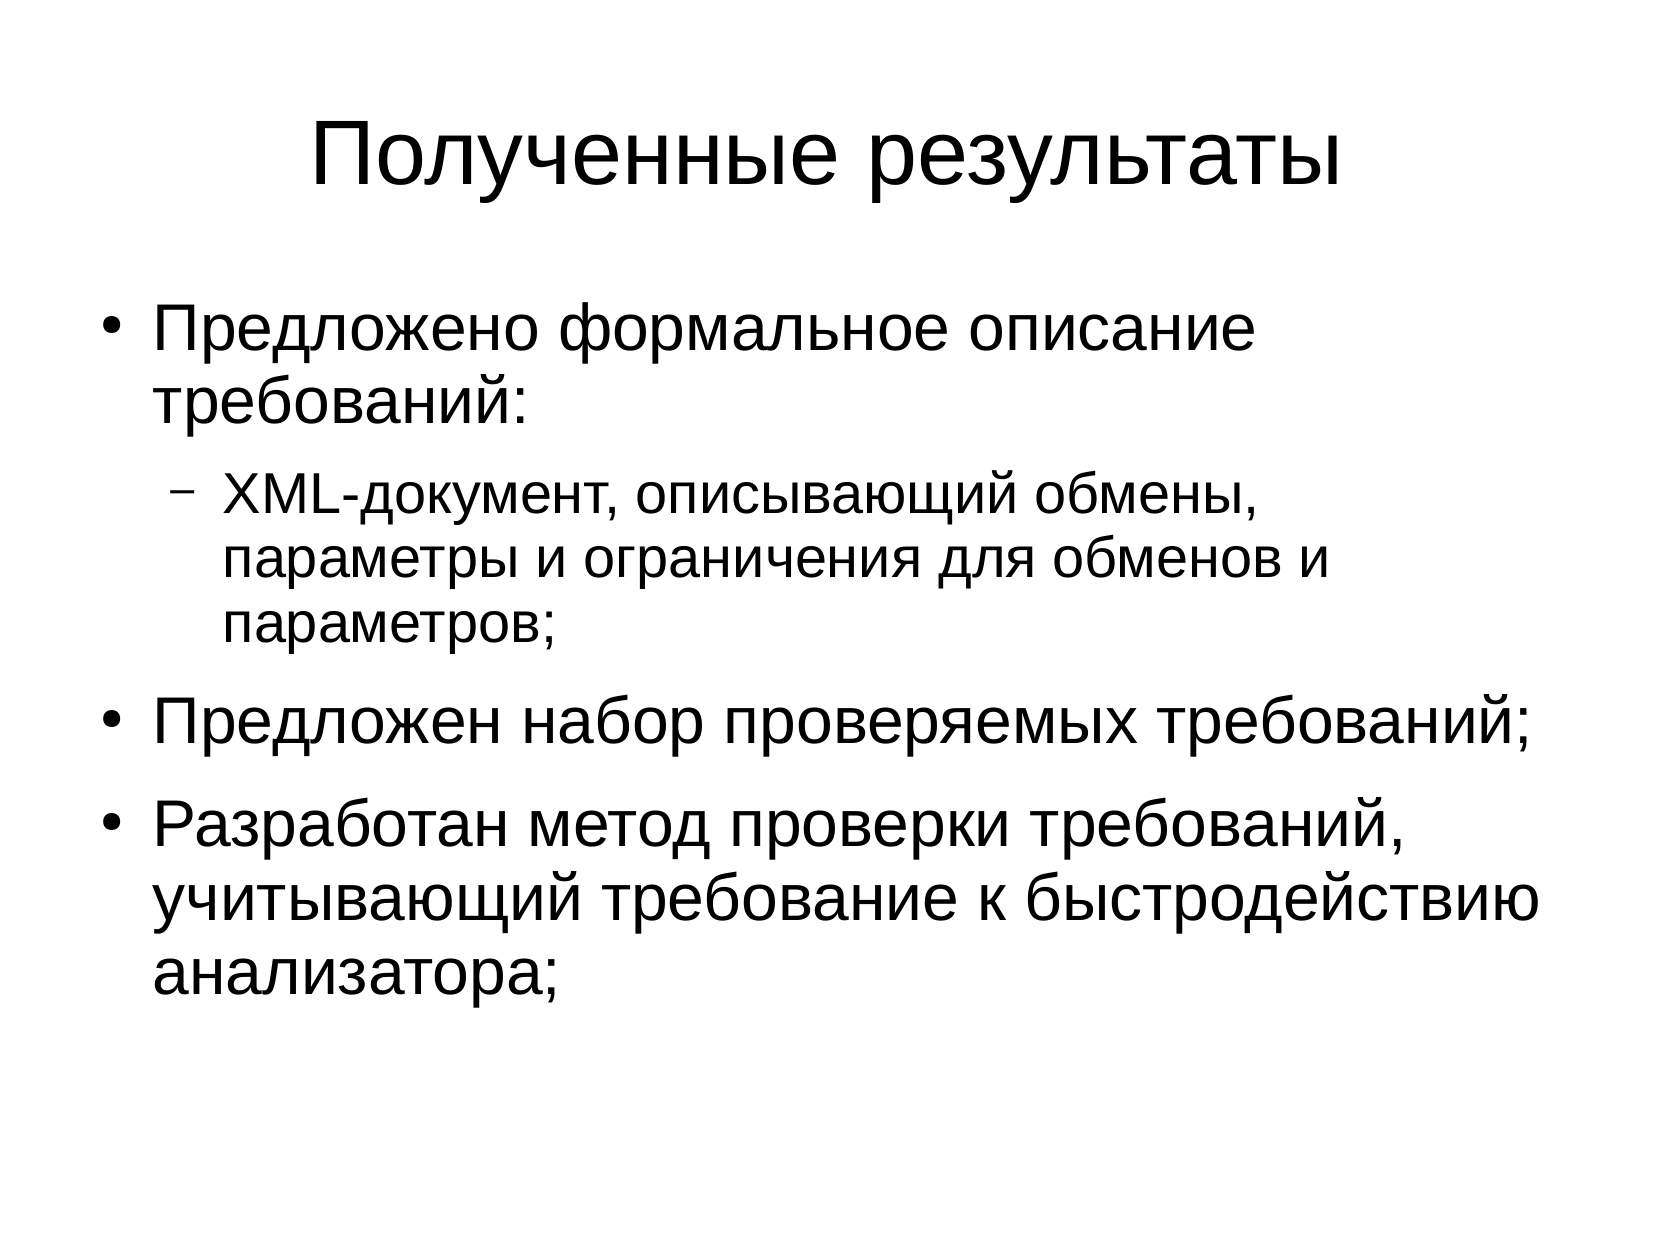

# Полученные результаты
Предложено формальное описание требований:
XML-документ, описывающий обмены, параметры и ограничения для обменов и параметров;
Предложен набор проверяемых требований;
Разработан метод проверки требований, учитывающий требование к быстродействию анализатора;